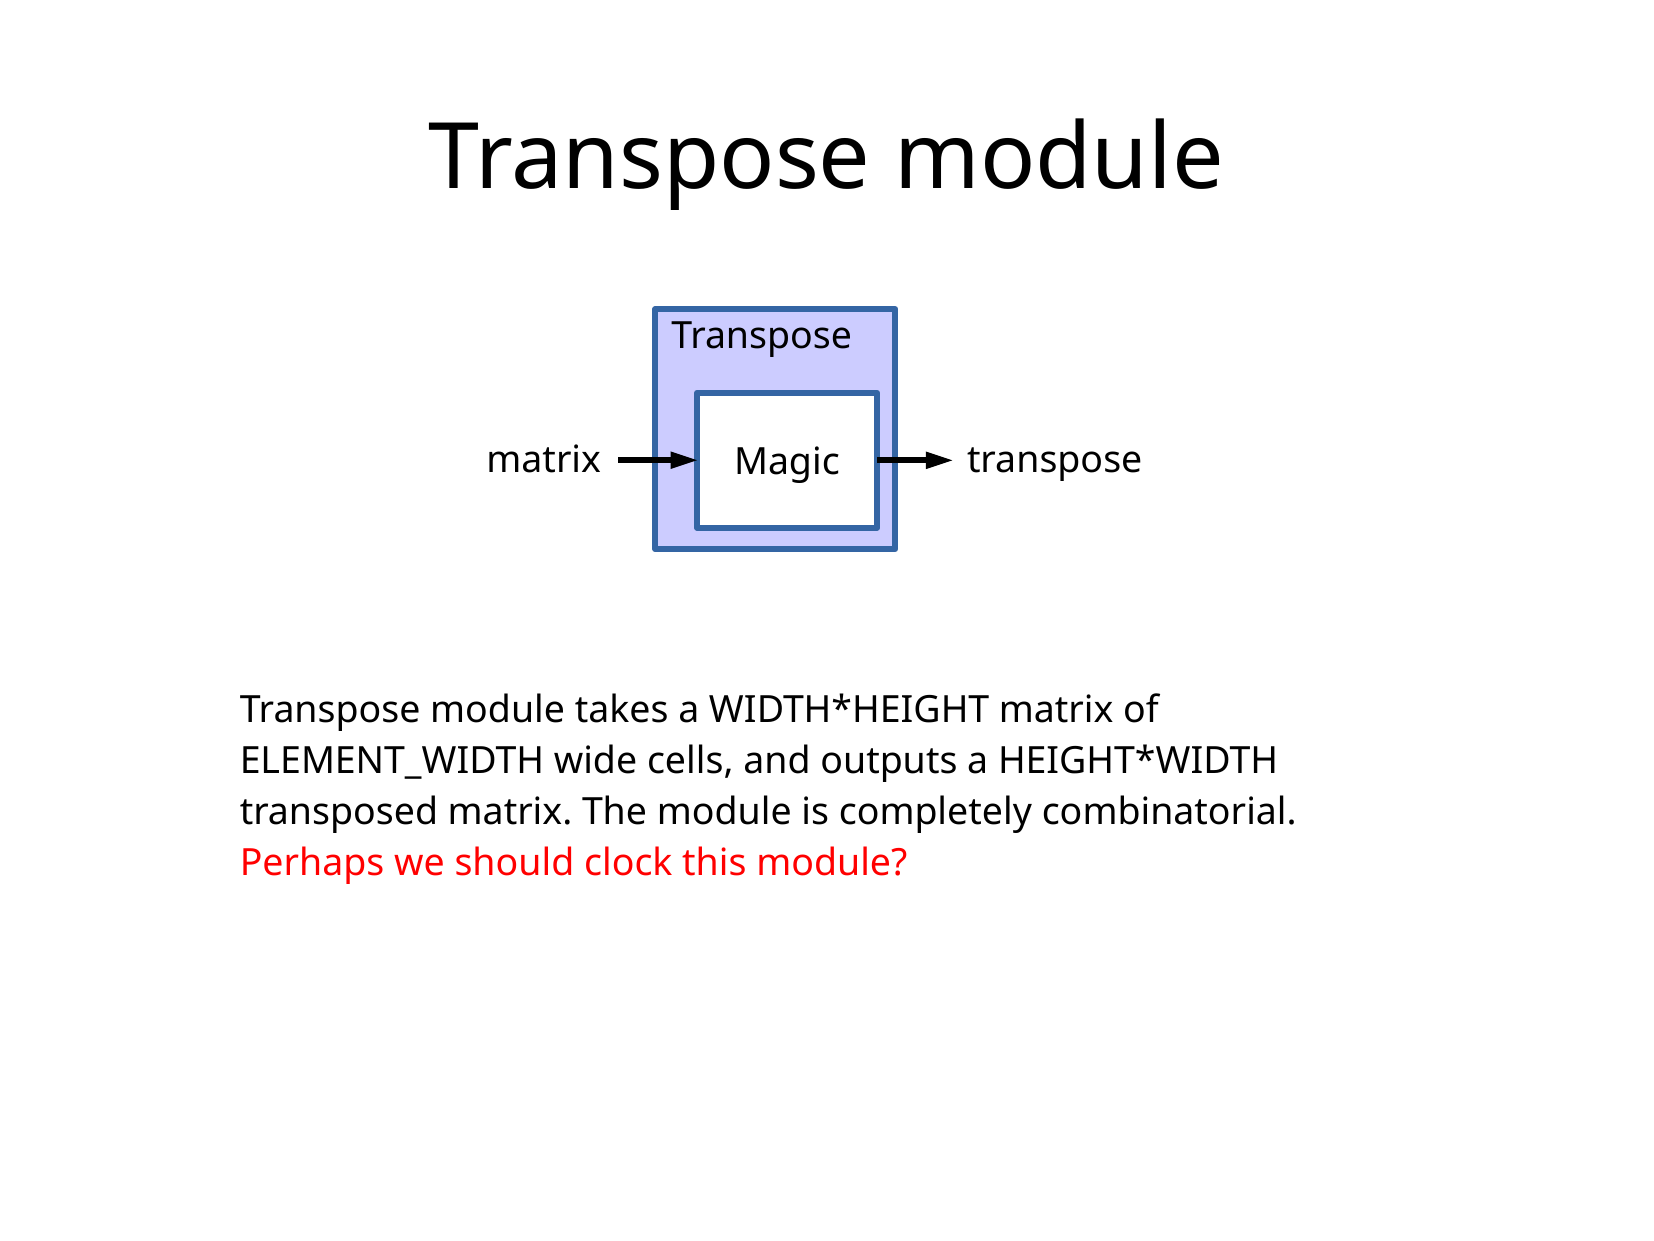

# Transpose module
Transpose
Magic
matrix
transpose
Transpose module takes a WIDTH*HEIGHT matrix of ELEMENT_WIDTH wide cells, and outputs a HEIGHT*WIDTH transposed matrix. The module is completely combinatorial.
Perhaps we should clock this module?